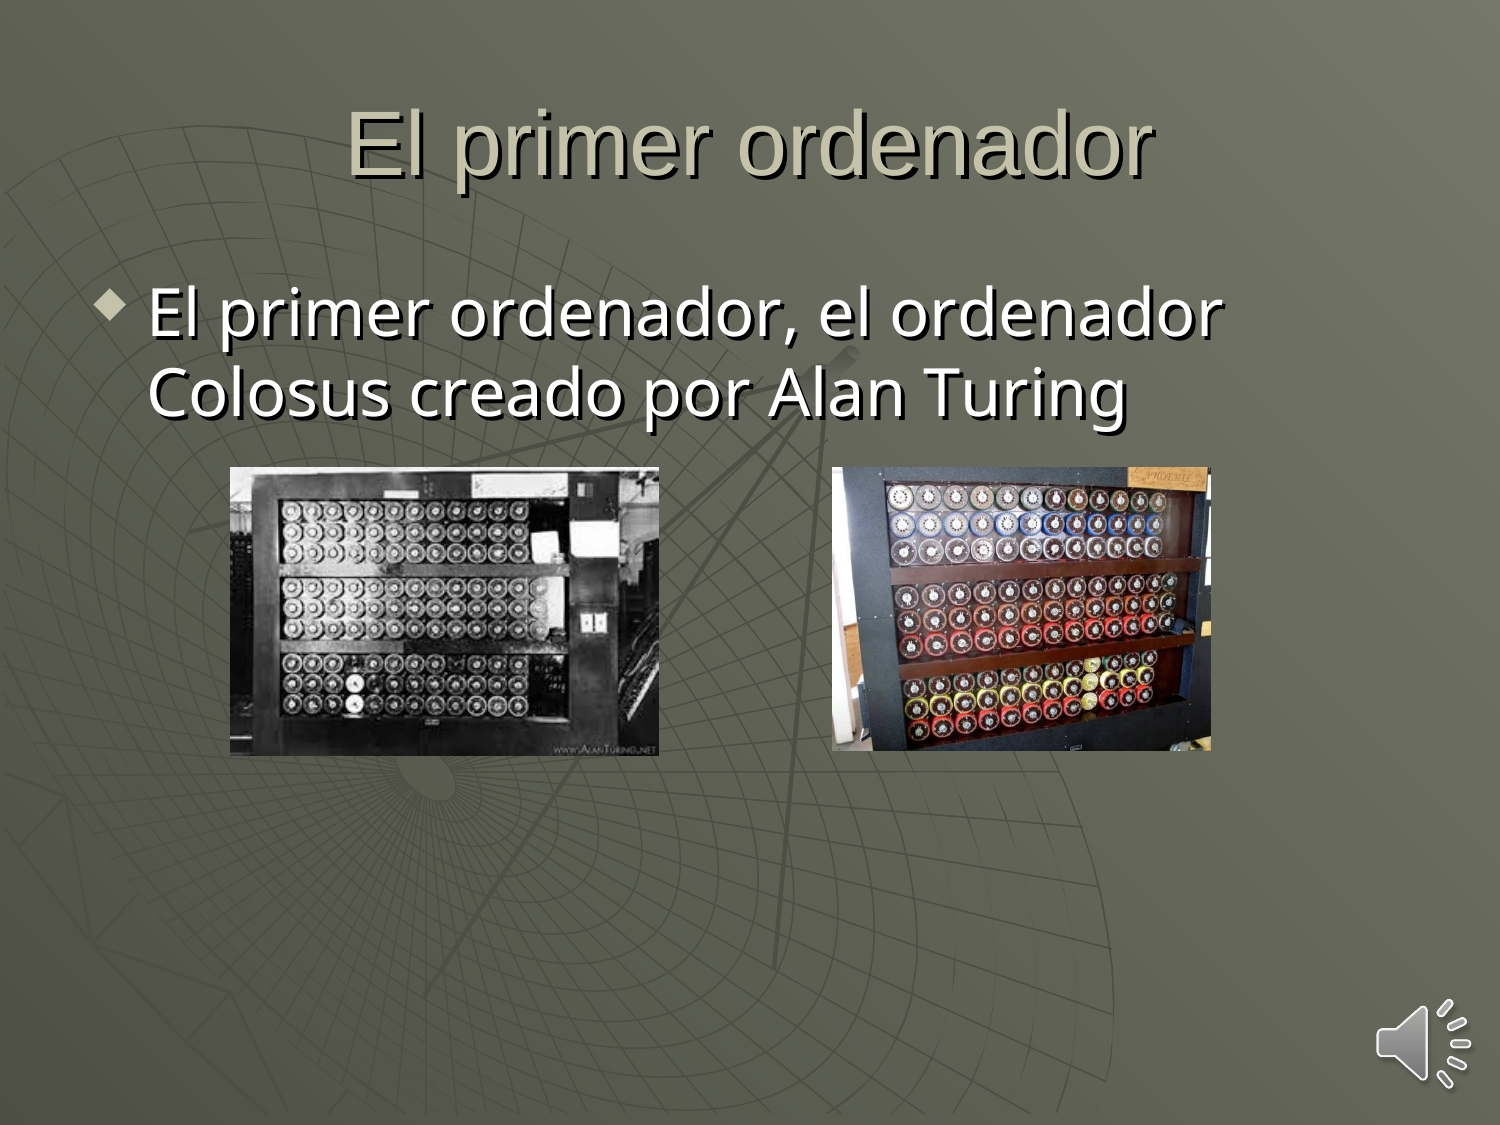

# El primer ordenador
El primer ordenador, el ordenador Colosus creado por Alan Turing